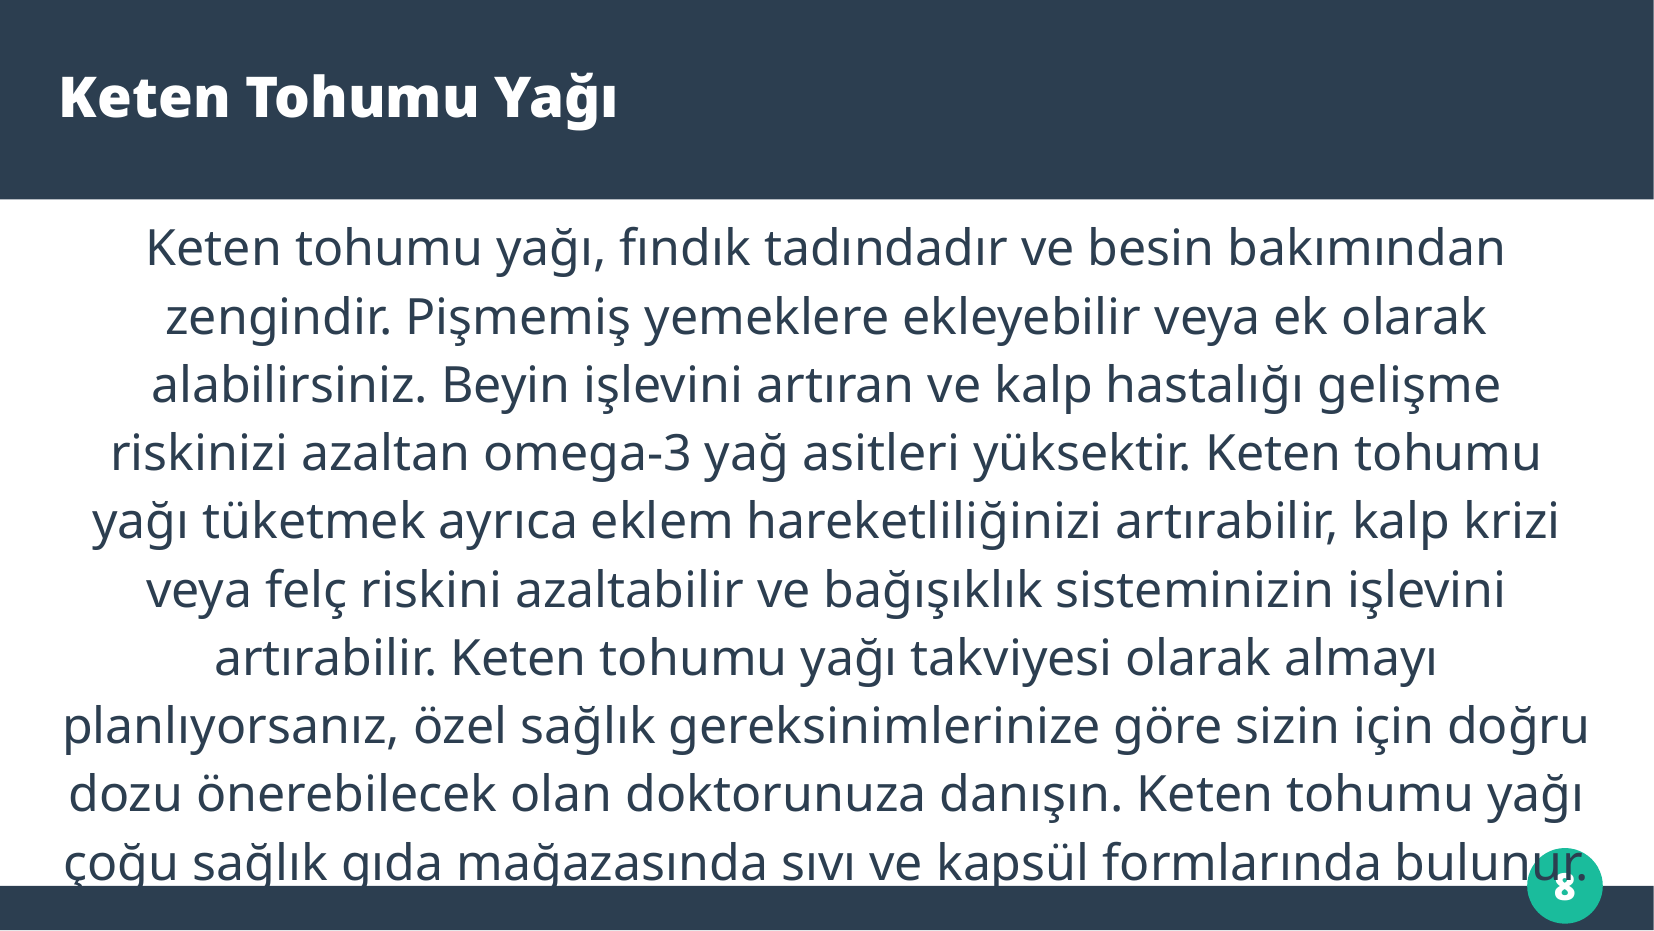

# Keten Tohumu Yağı
Keten tohumu yağı, fındık tadındadır ve besin bakımından zengindir. Pişmemiş yemeklere ekleyebilir veya ek olarak alabilirsiniz. Beyin işlevini artıran ve kalp hastalığı gelişme riskinizi azaltan omega-3 yağ asitleri yüksektir. Keten tohumu yağı tüketmek ayrıca eklem hareketliliğinizi artırabilir, kalp krizi veya felç riskini azaltabilir ve bağışıklık sisteminizin işlevini artırabilir. Keten tohumu yağı takviyesi olarak almayı planlıyorsanız, özel sağlık gereksinimlerinize göre sizin için doğru dozu önerebilecek olan doktorunuza danışın. Keten tohumu yağı çoğu sağlık gıda mağazasında sıvı ve kapsül formlarında bulunur.